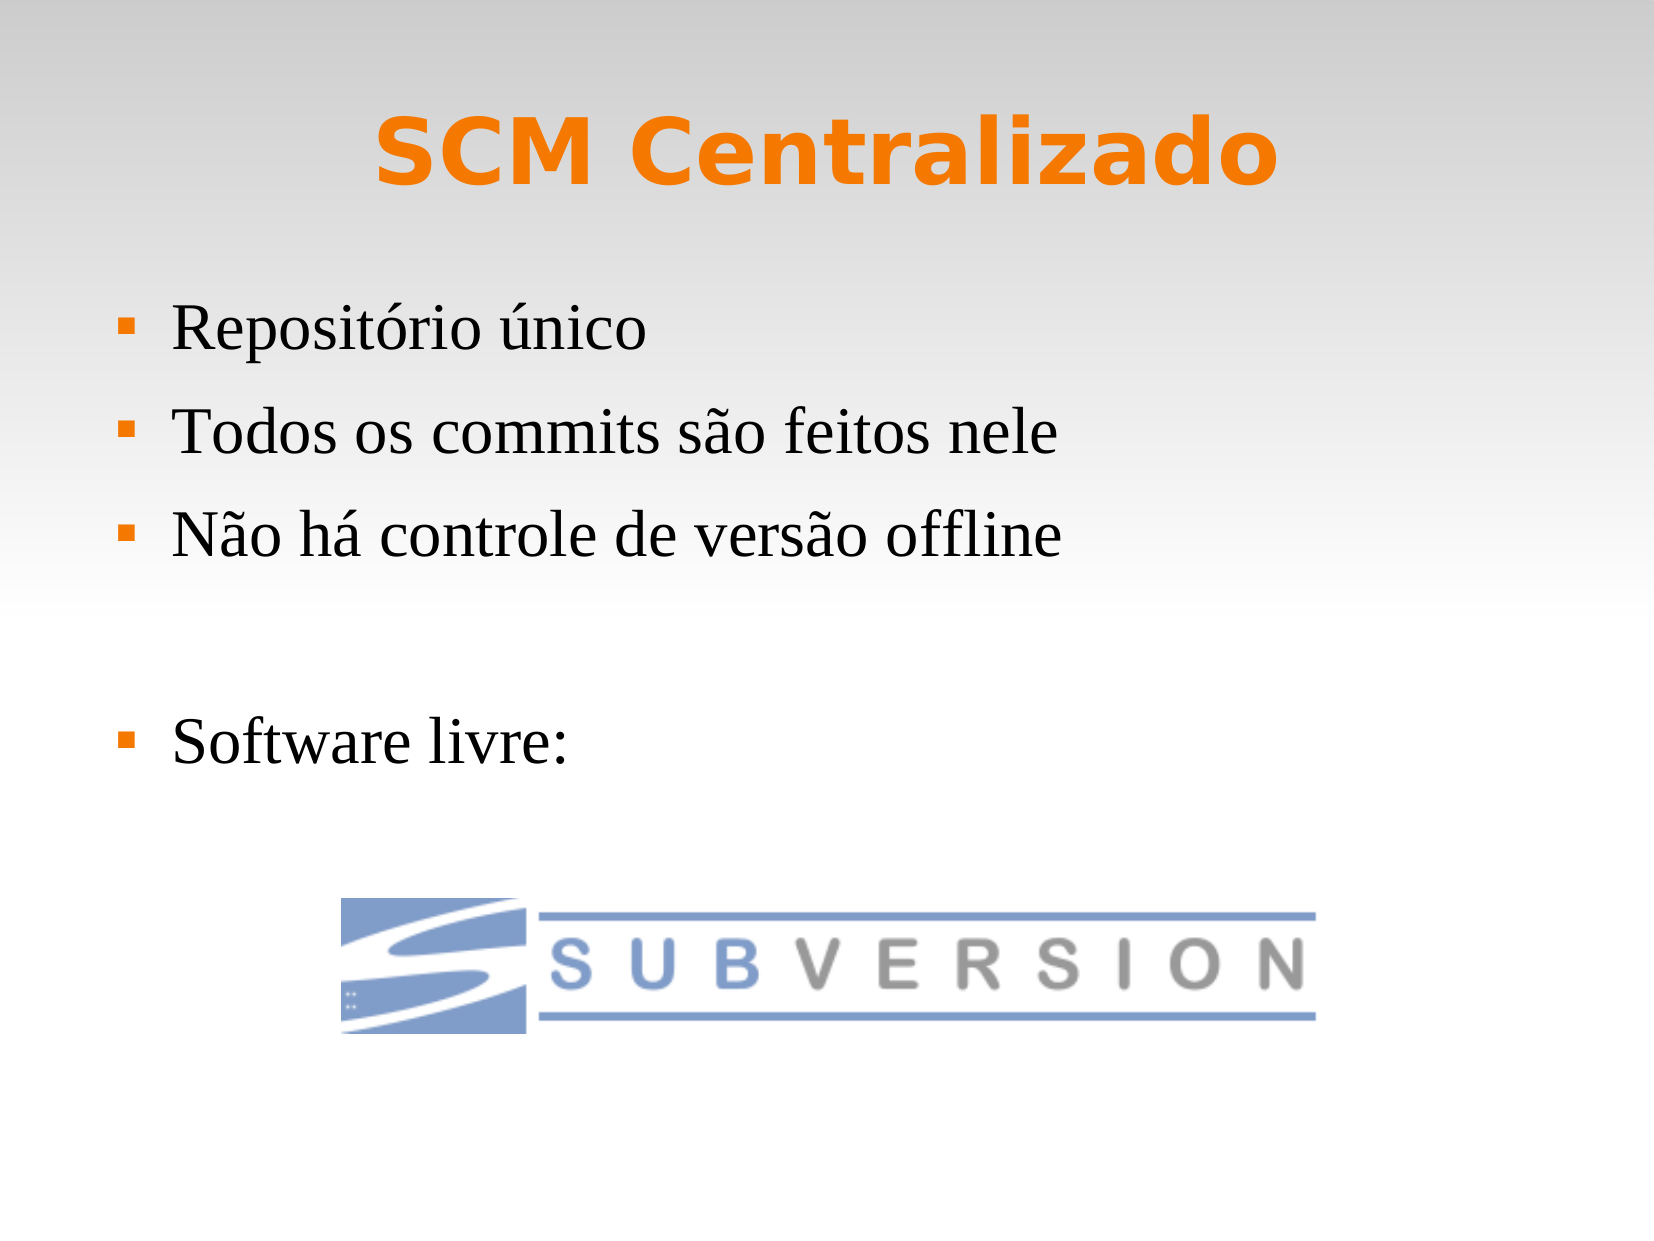

# SCM Centralizado
Repositório único
Todos os commits são feitos nele
Não há controle de versão offline
Software livre: